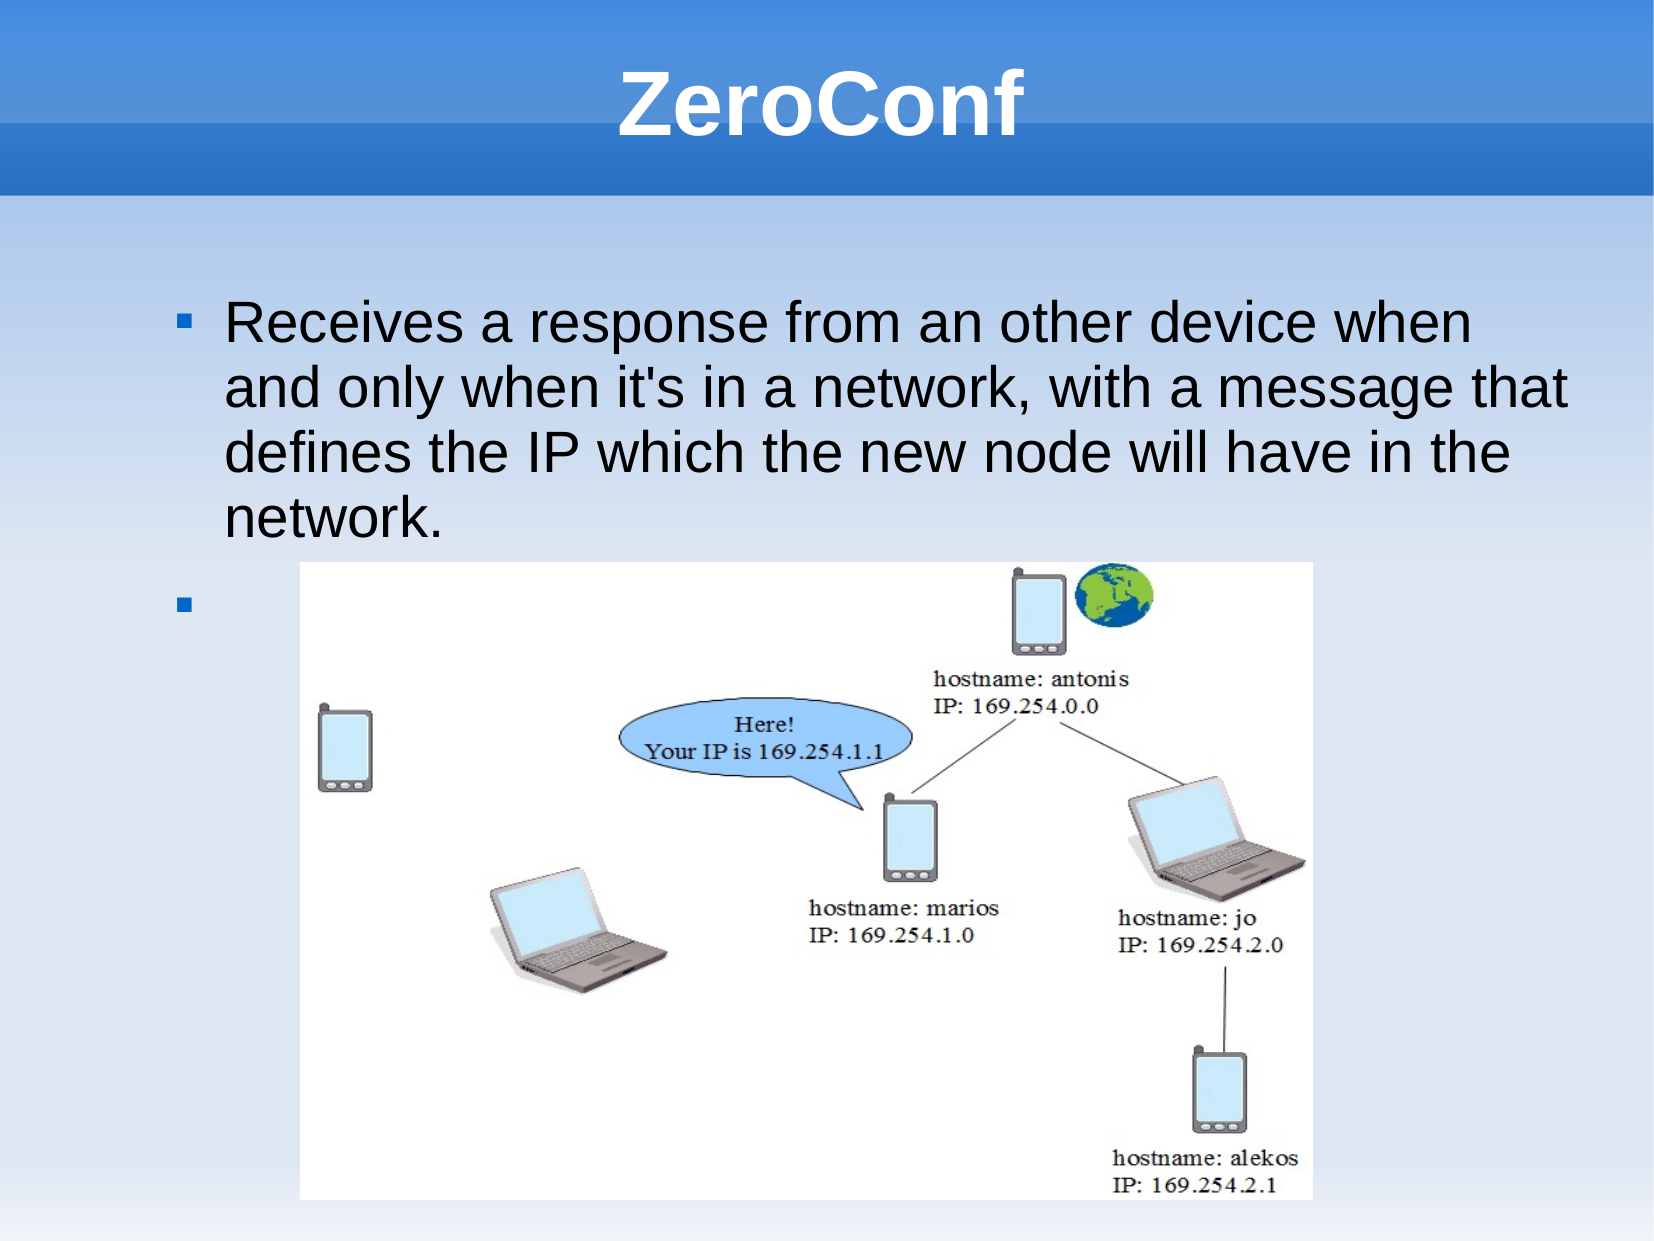

# ZeroConf
Receives a response from an other device when and only when it's in a network, with a message that defines the IP which the new node will have in the network.